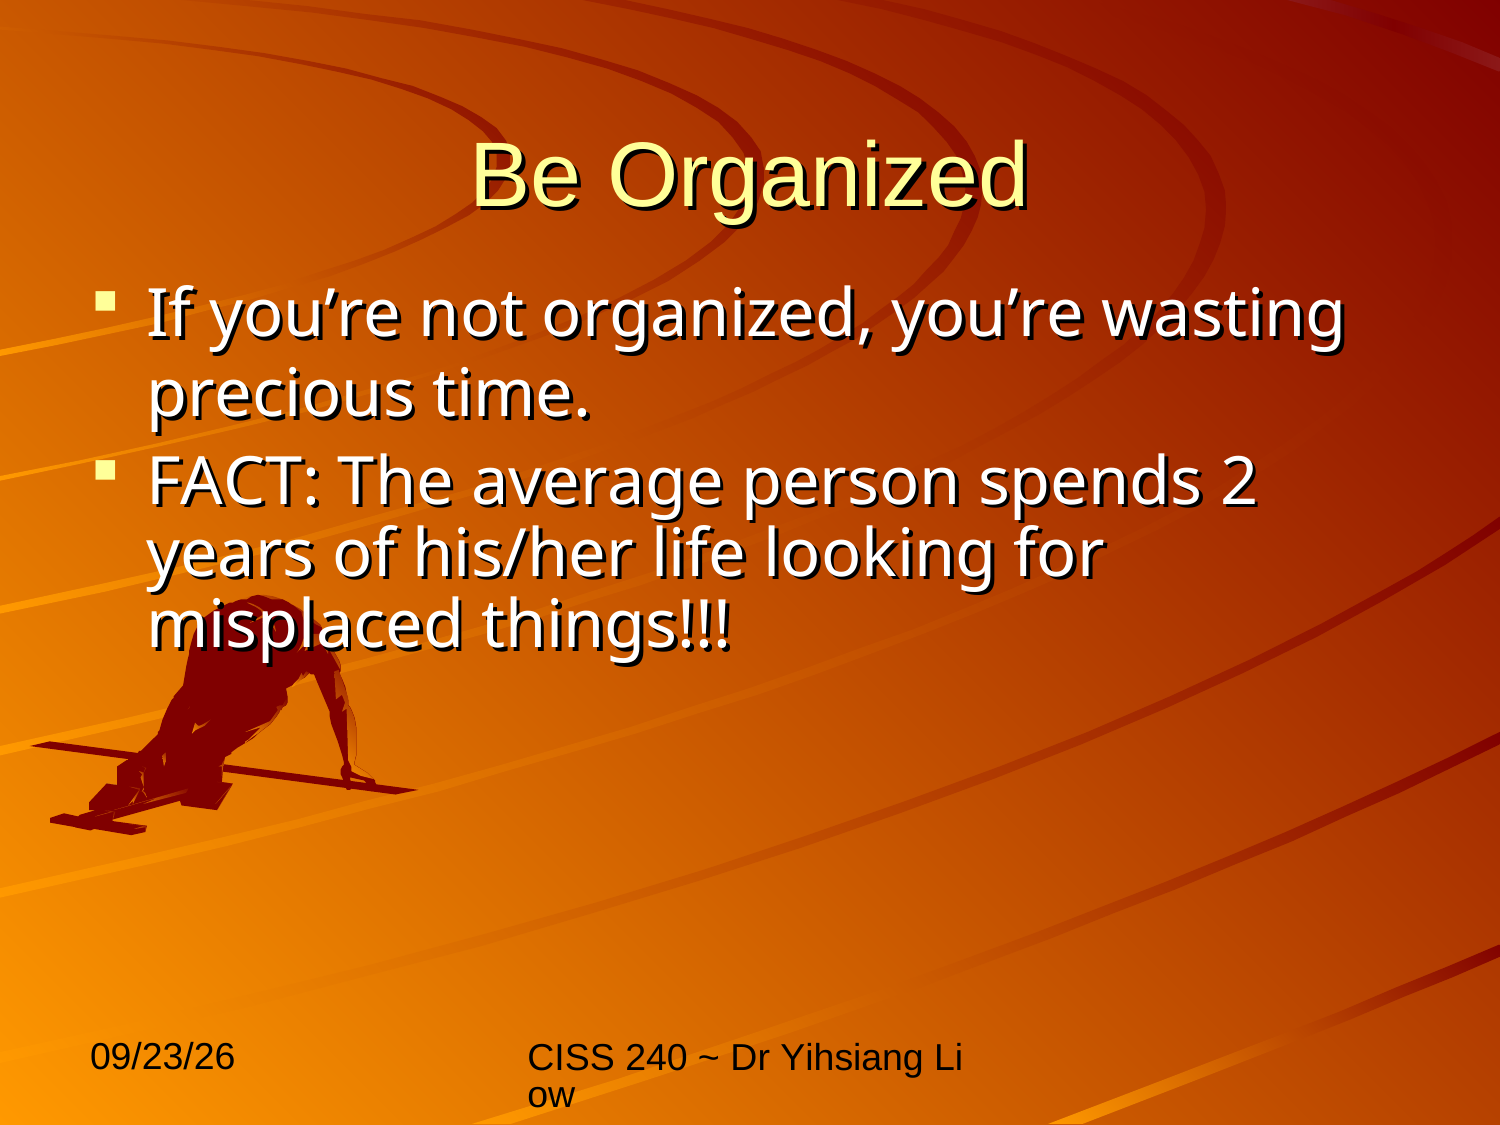

# Be Organized
If you’re not organized, you’re wasting precious time.
FACT: The average person spends 2 years of his/her life looking for misplaced things!!!
CISS 240 ~ Dr Yihsiang Liow